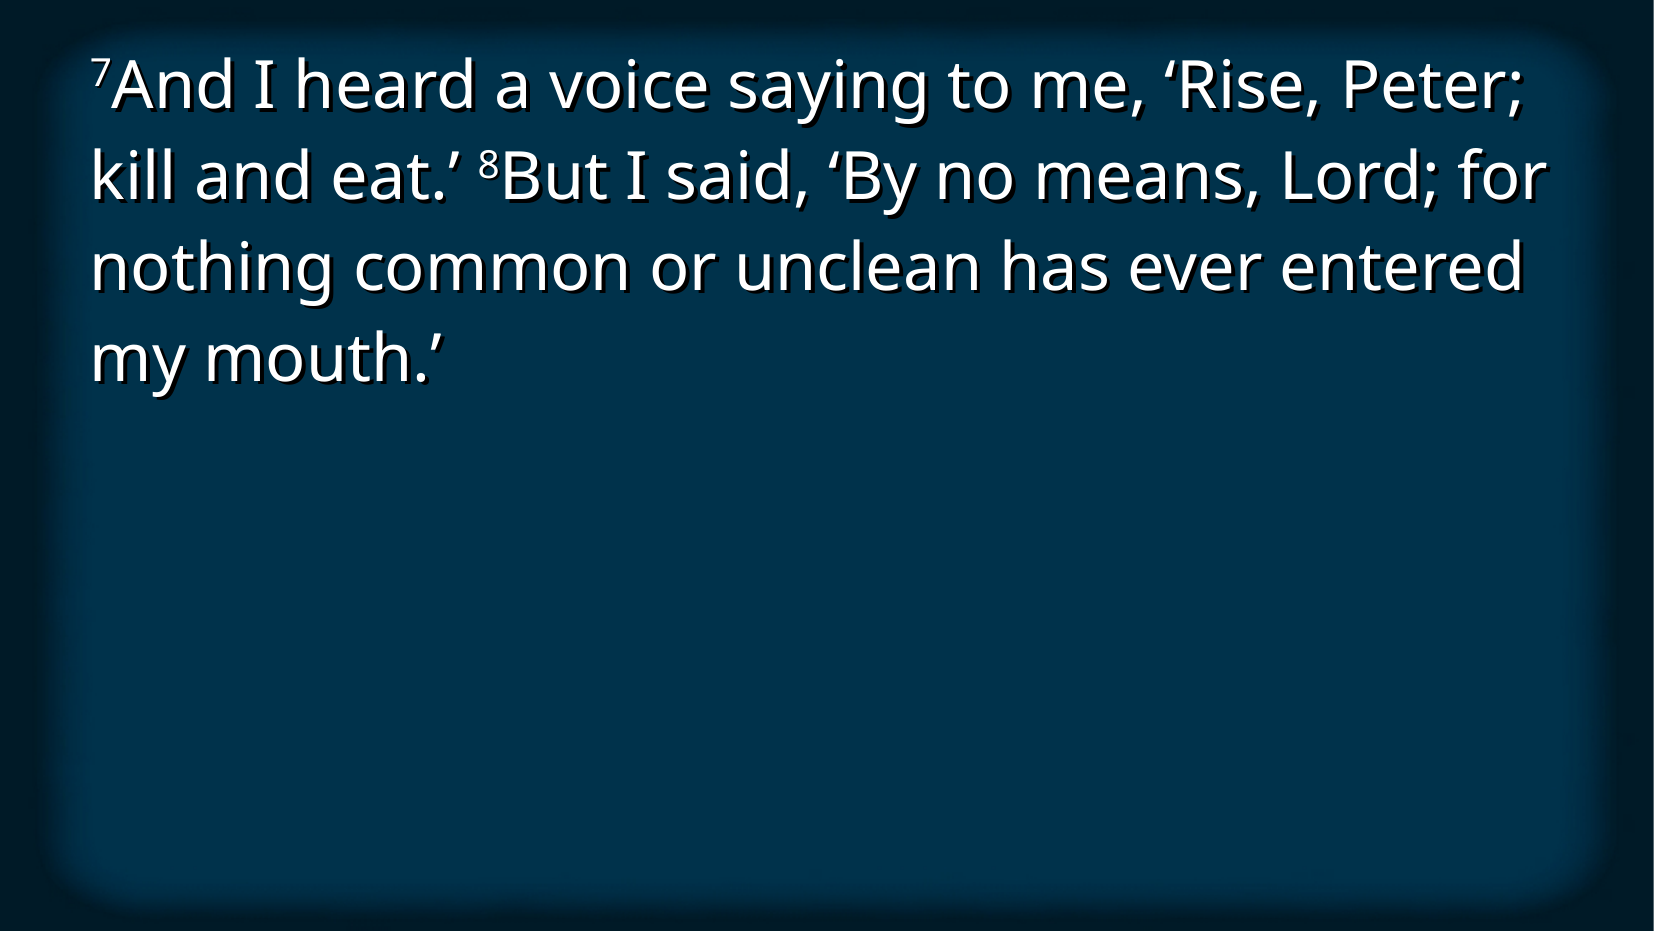

7And I heard a voice saying to me, ‘Rise, Peter; kill and eat.’ 8But I said, ‘By no means, Lord; for nothing common or unclean has ever entered my mouth.’